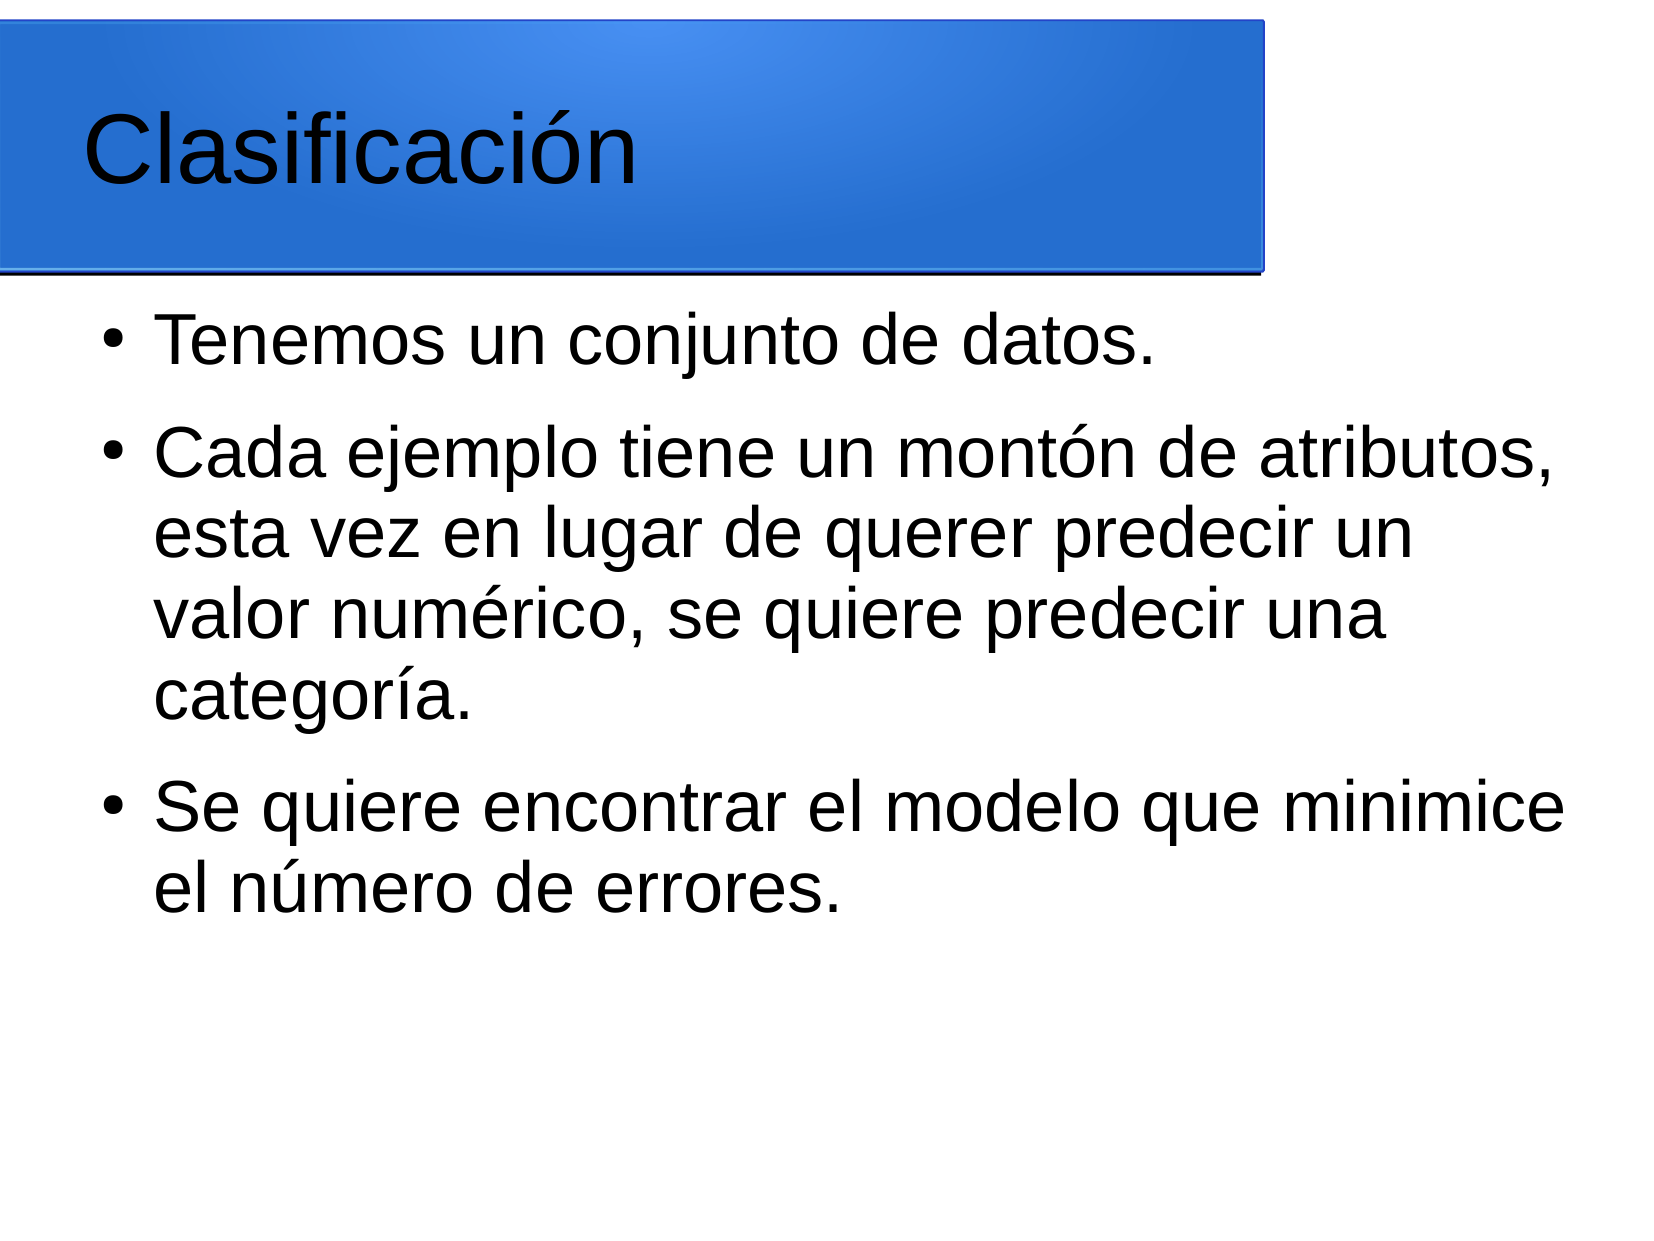

# Clasificación
Tenemos un conjunto de datos.
Cada ejemplo tiene un montón de atributos, esta vez en lugar de querer predecir un valor numérico, se quiere predecir una categoría.
Se quiere encontrar el modelo que minimice el número de errores.